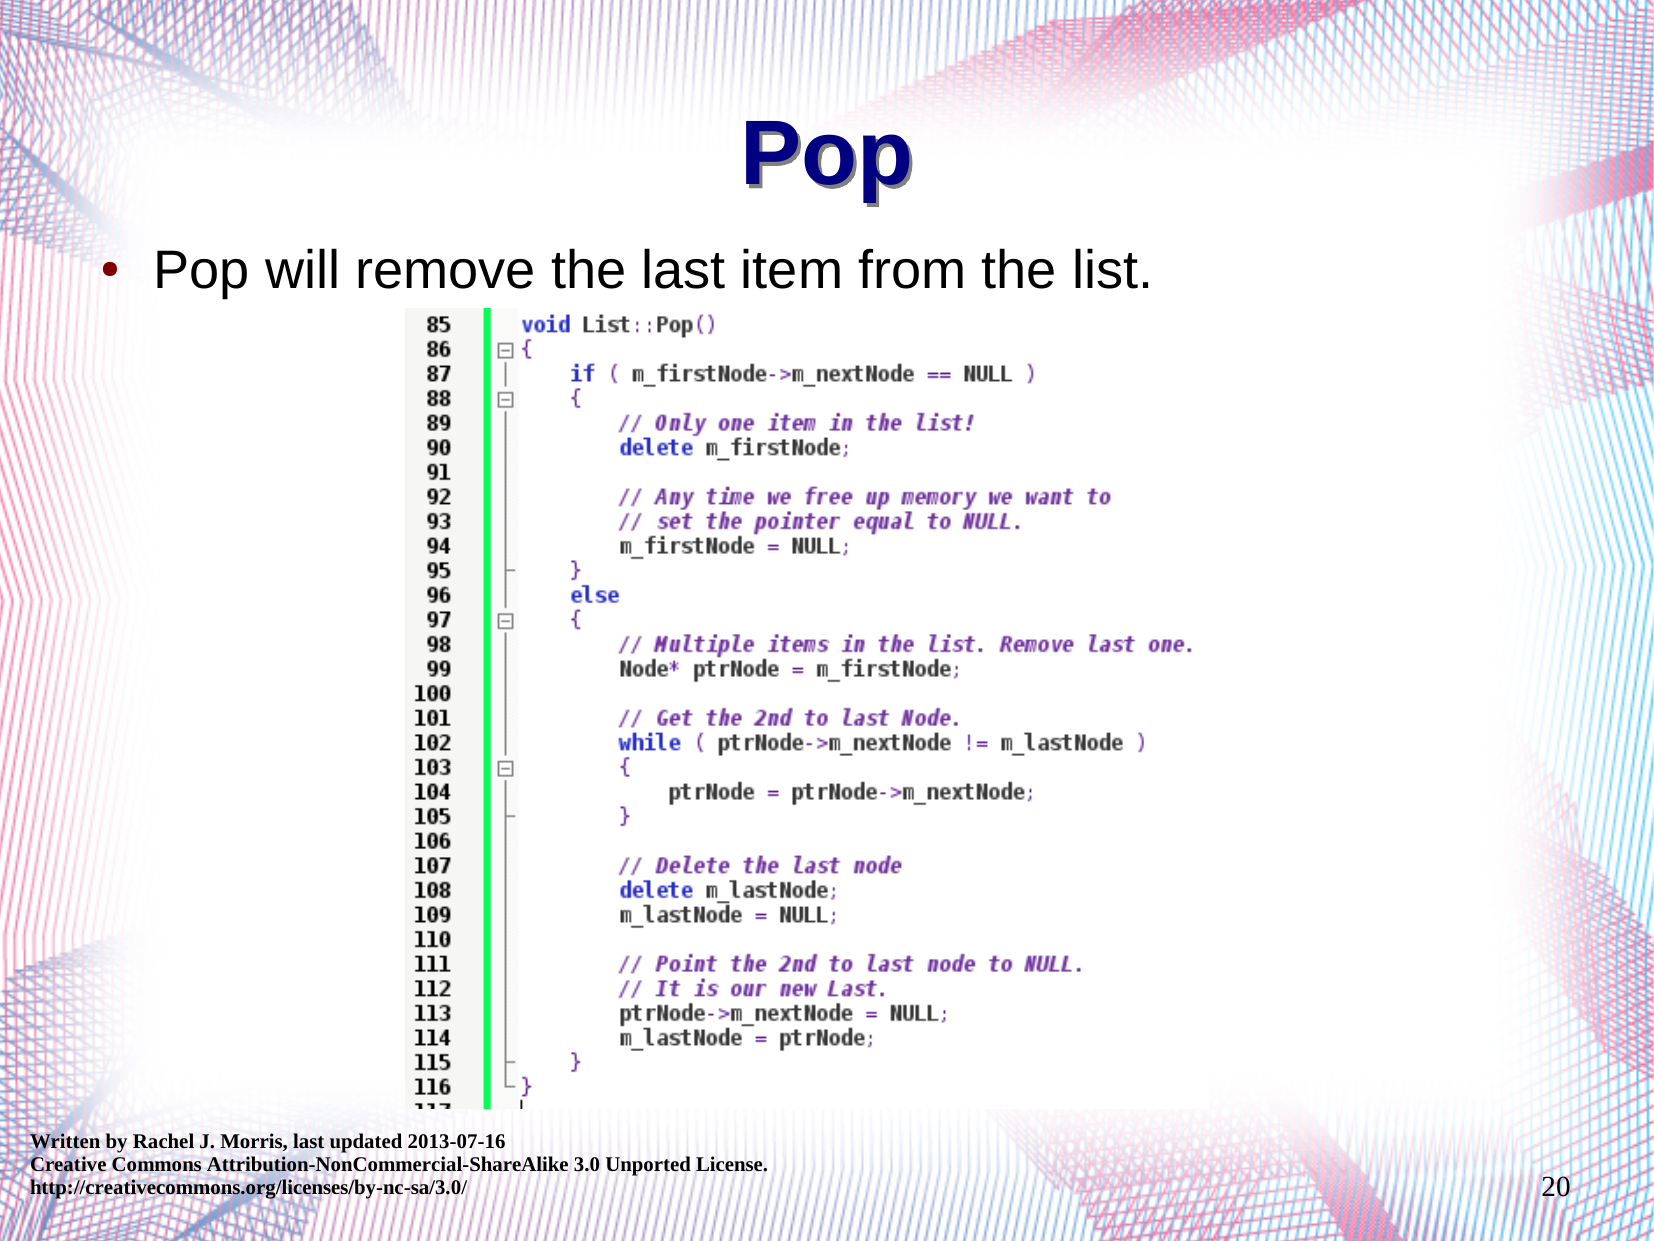

# Pop
Pop will remove the last item from the list.
20